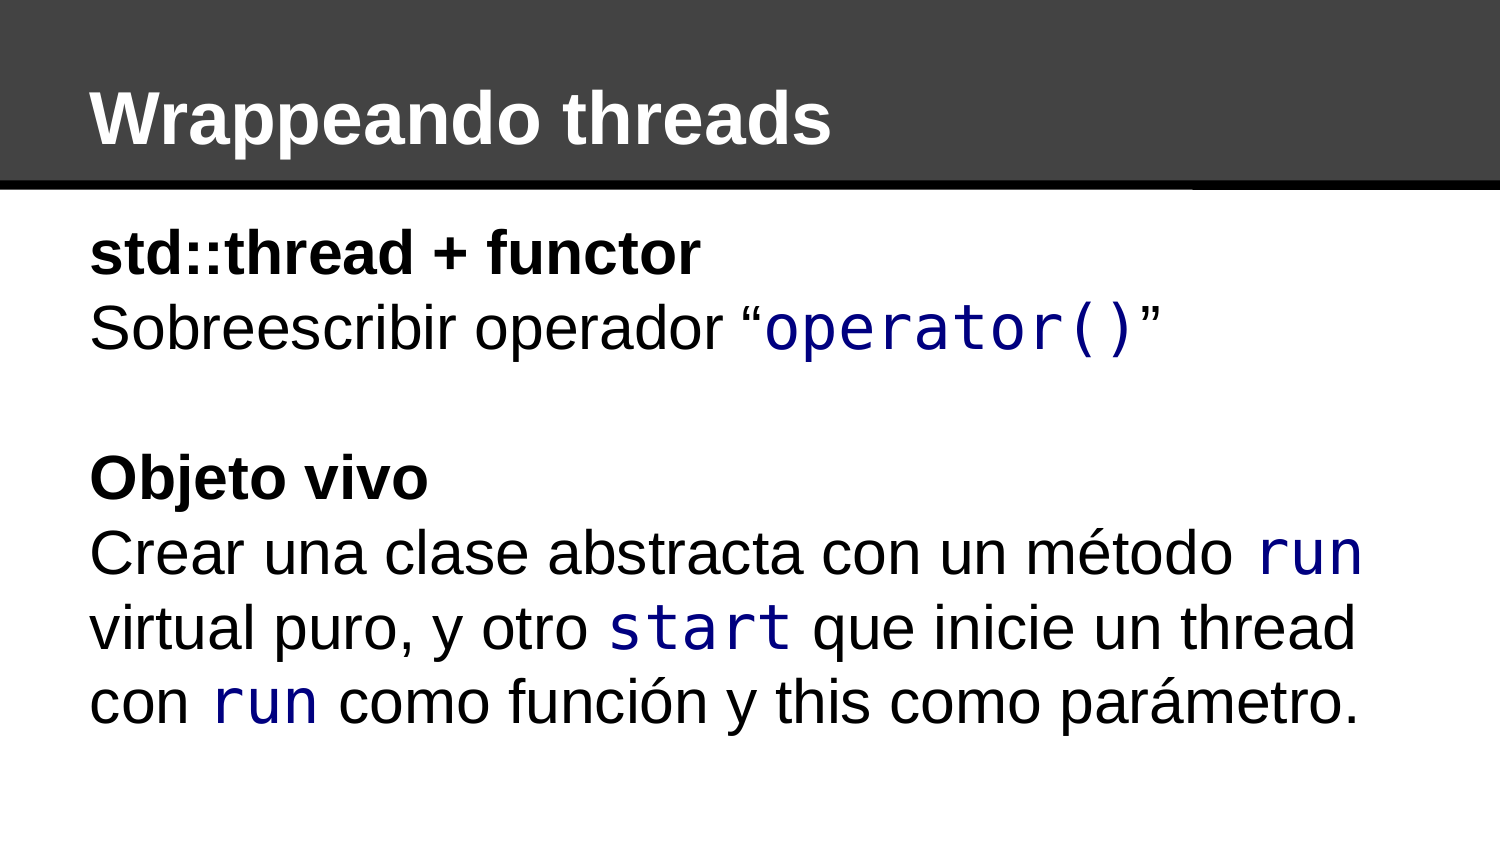

Wrappeando threads
std::thread + functor
Sobreescribir operador “operator()”
Objeto vivo
Crear una clase abstracta con un método run virtual puro, y otro start que inicie un thread con run como función y this como parámetro.